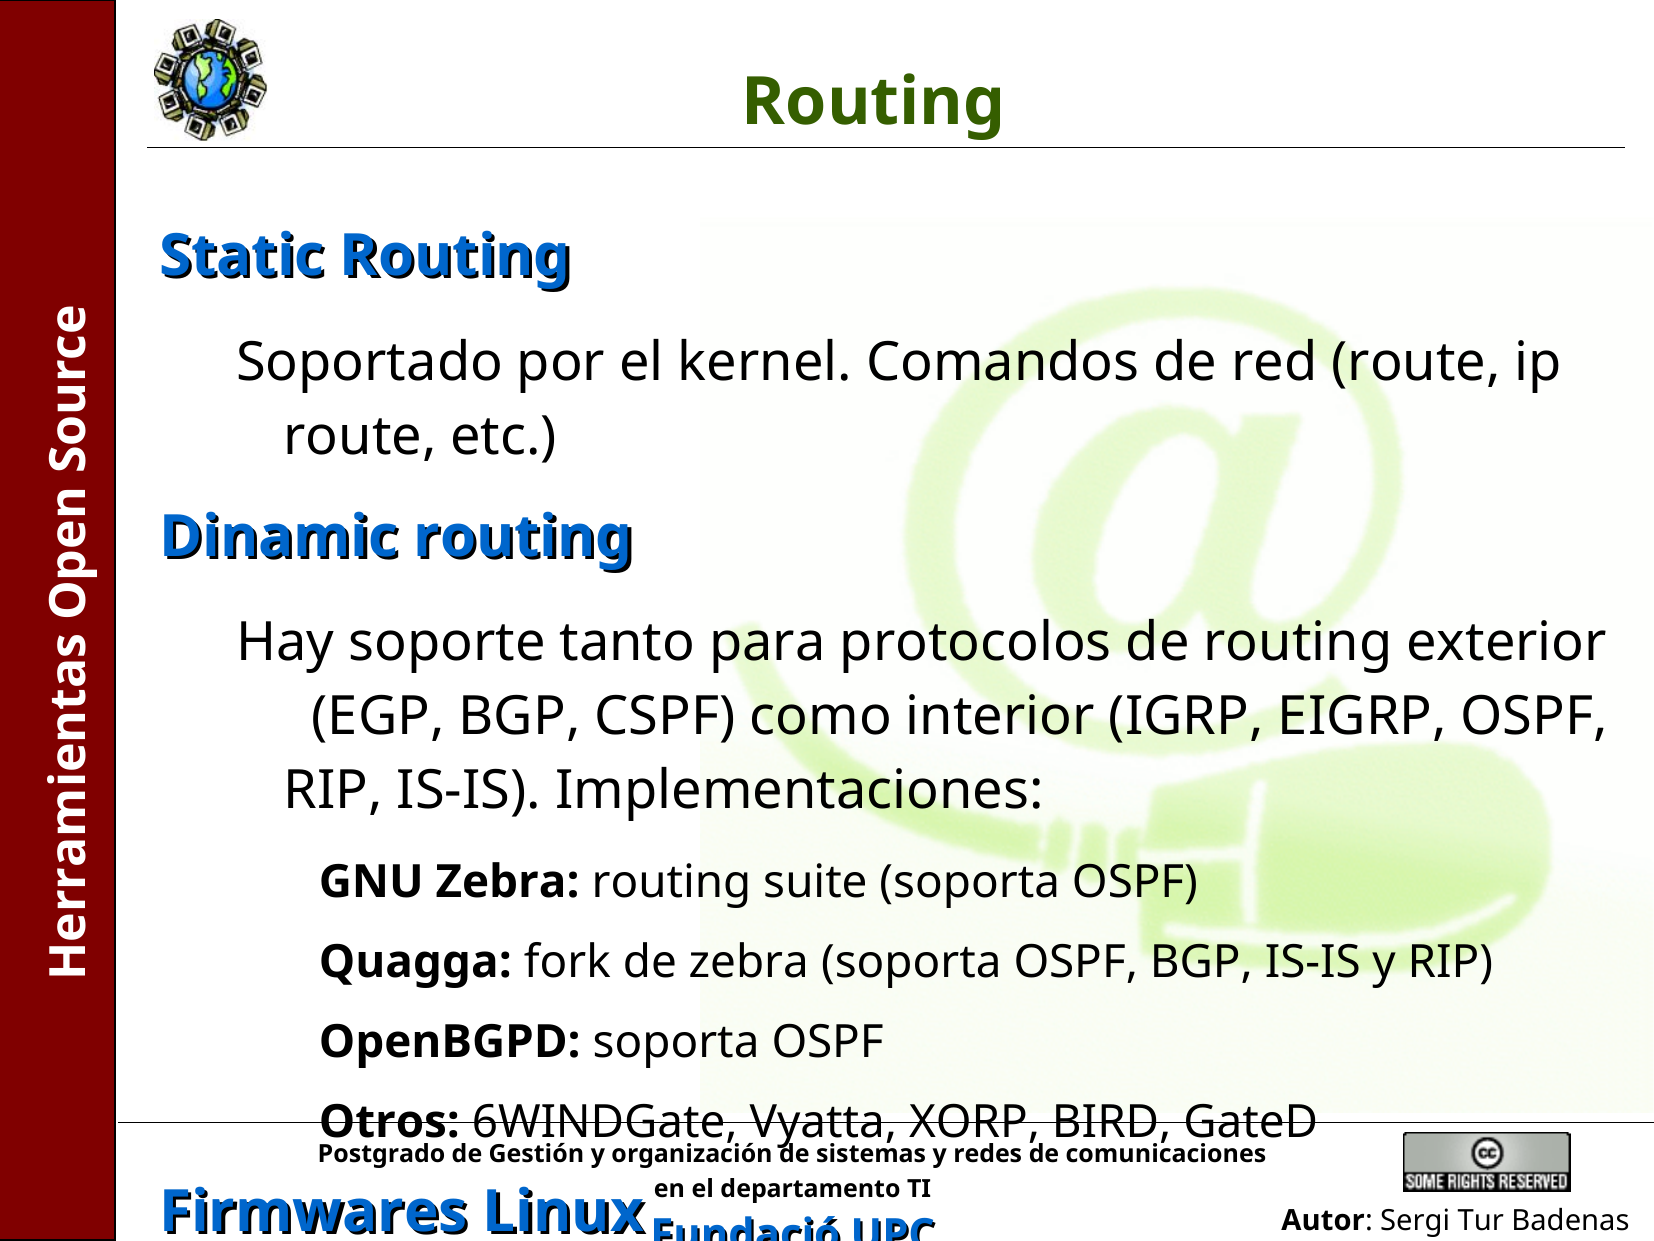

# Routing
Static Routing
Soportado por el kernel. Comandos de red (route, ip route, etc.)
Dinamic routing
Hay soporte tanto para protocolos de routing exterior (EGP, BGP, CSPF) como interior (IGRP, EIGRP, OSPF, RIP, IS-IS). Implementaciones:
GNU Zebra: routing suite (soporta OSPF)
Quagga: fork de zebra (soporta OSPF, BGP, IS-IS y RIP)
OpenBGPD: soporta OSPF
Otros: 6WINDGate, Vyatta, XORP, BIRD, GateD
Firmwares Linux
DD-WRT incorpora soporte para RIP, BGP y OSLR